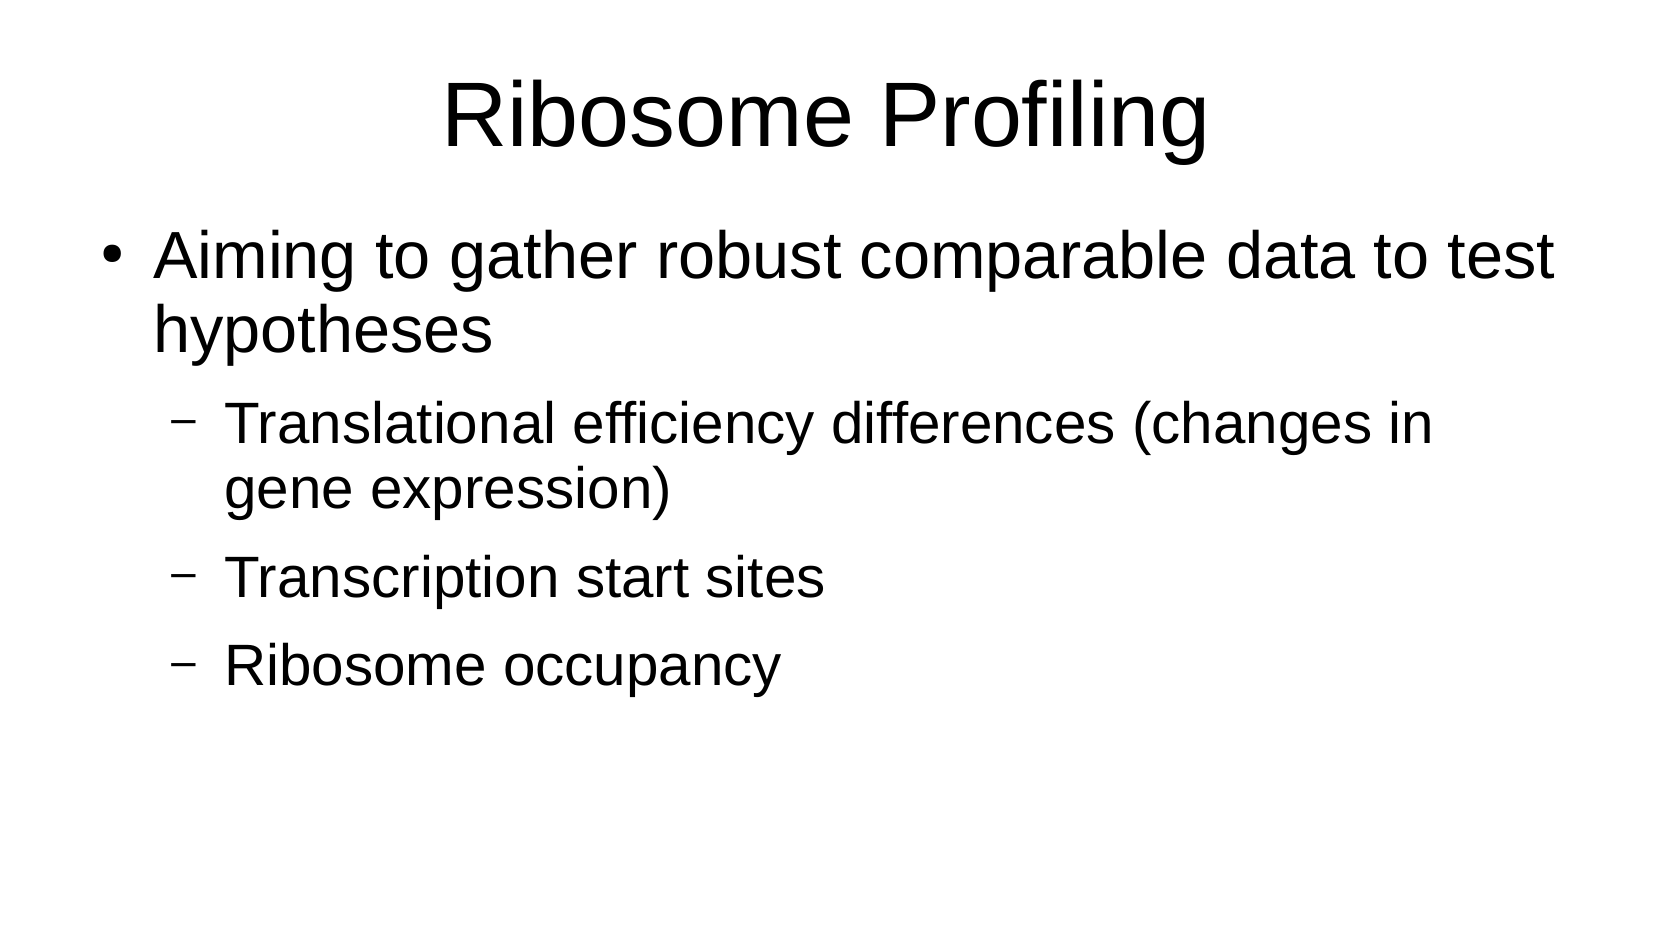

# Ribosome Profiling
Aiming to gather robust comparable data to test hypotheses
Translational efficiency differences (changes in gene expression)
Transcription start sites
Ribosome occupancy